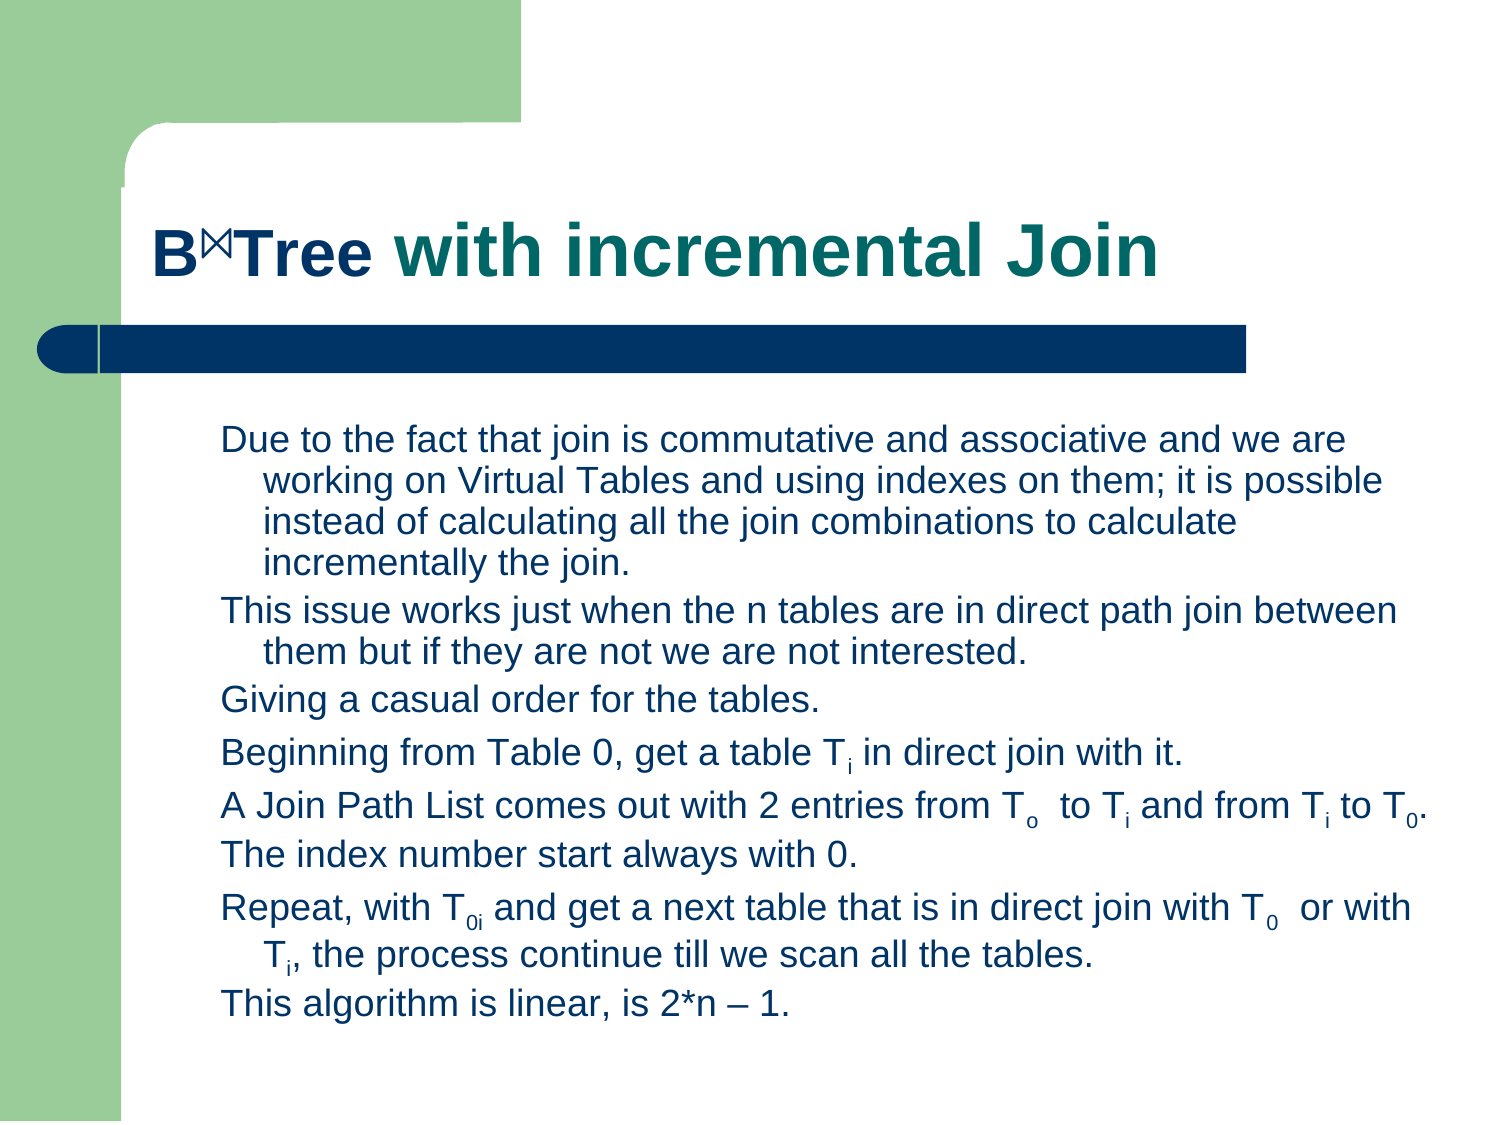

B⨝Tree with incremental Join
# Due to the fact that join is commutative and associative and we are working on Virtual Tables and using indexes on them; it is possible instead of calculating all the join combinations to calculate incrementally the join.
This issue works just when the n tables are in direct path join between them but if they are not we are not interested.
Giving a casual order for the tables.
Beginning from Table 0, get a table Ti in direct join with it.
A Join Path List comes out with 2 entries from To to Ti and from Ti to T0.
The index number start always with 0.
Repeat, with T0i and get a next table that is in direct join with T0 or with Ti, the process continue till we scan all the tables.
This algorithm is linear, is 2*n – 1.